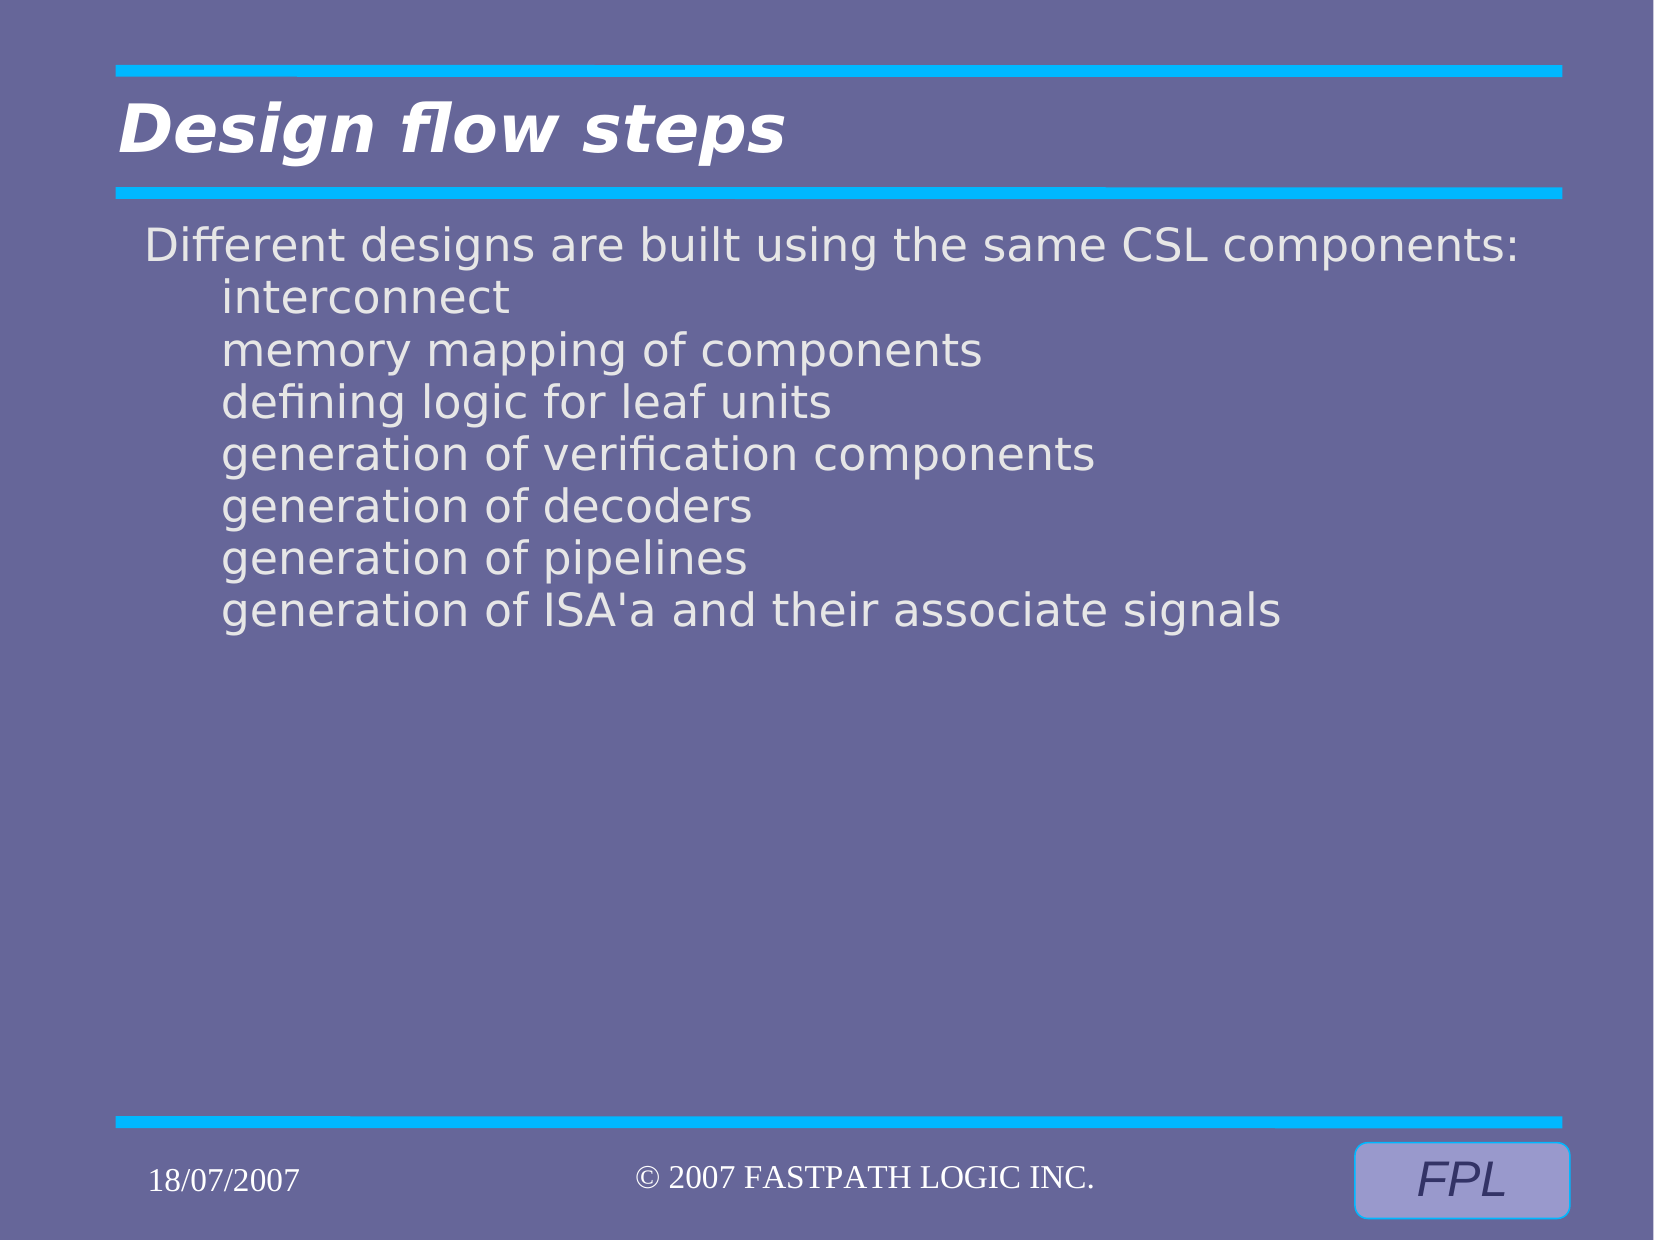

# Design flow steps
Different designs are built using the same CSL components:
interconnect
memory mapping of components
defining logic for leaf units
generation of verification components
generation of decoders
generation of pipelines
generation of ISA'a and their associate signals
© 2007 FASTPATH LOGIC INC.
18/07/2007